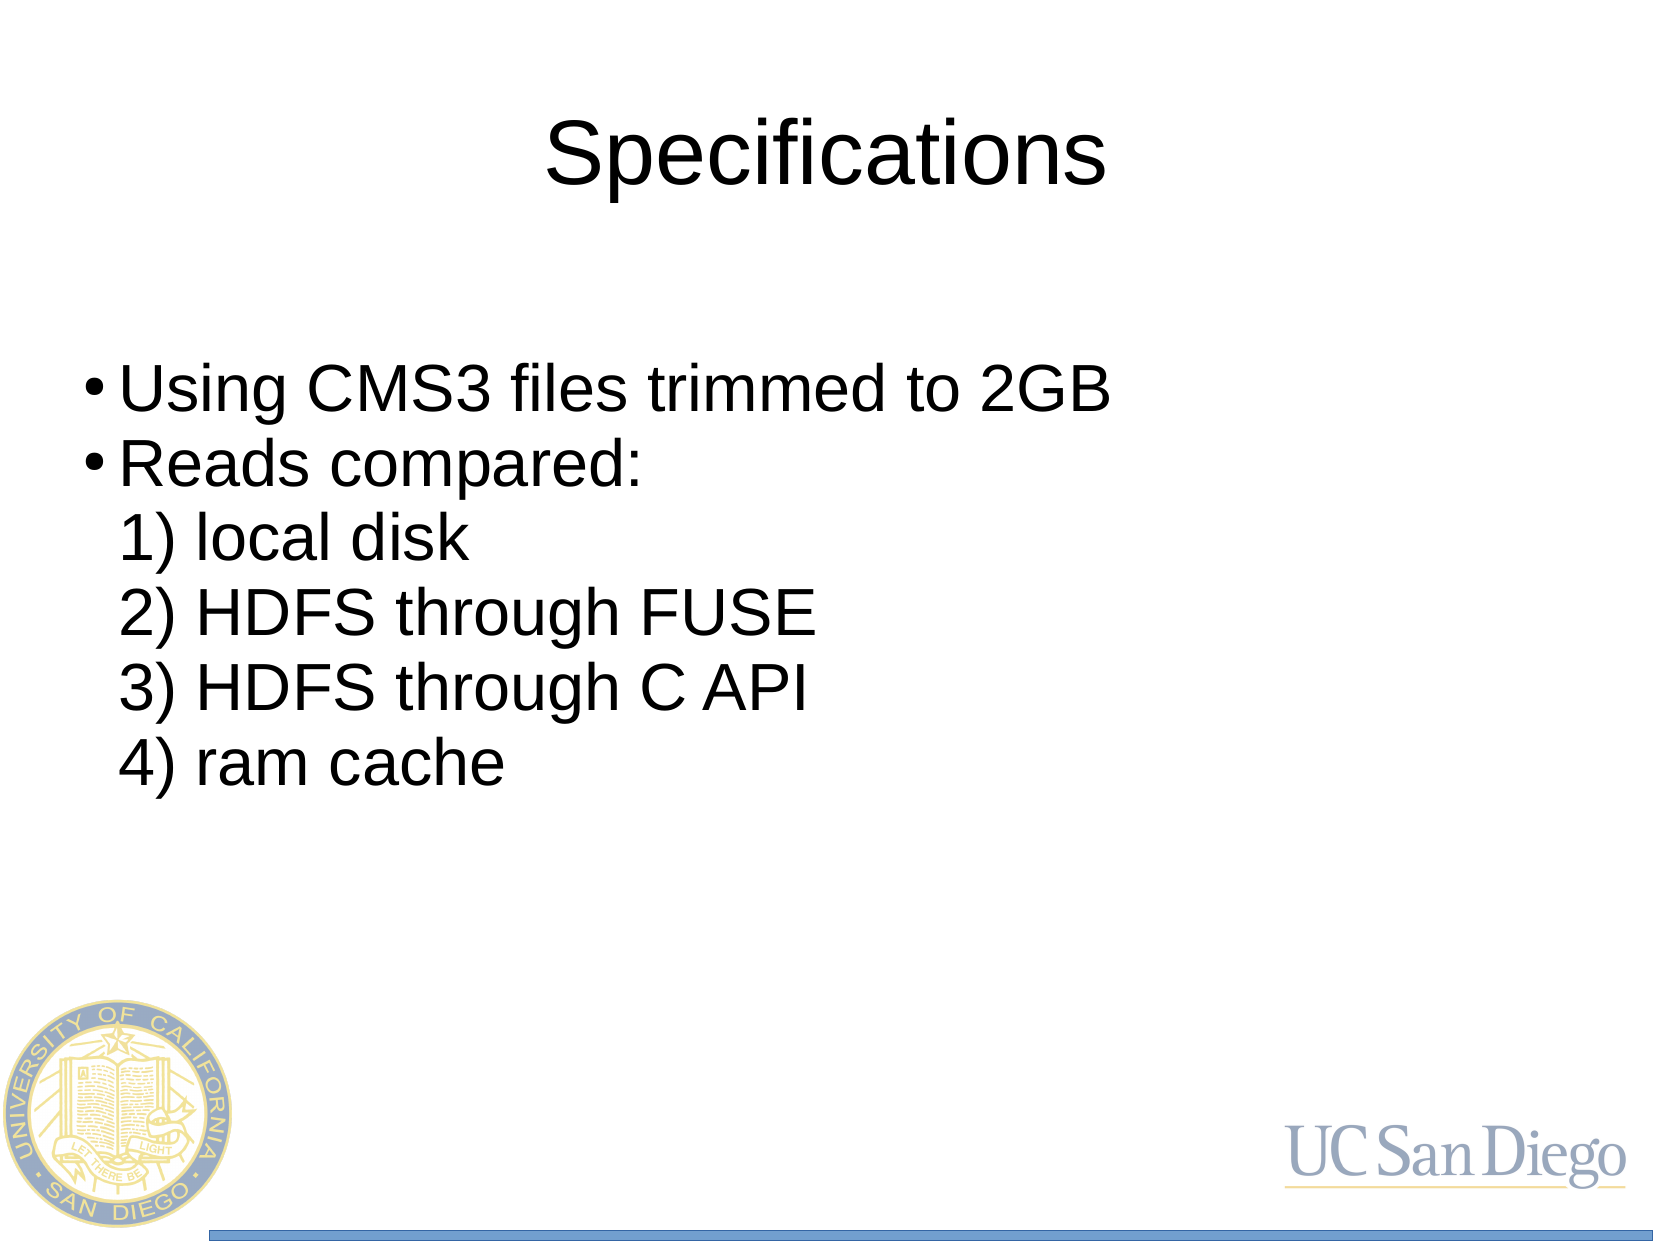

# Specifications
Using CMS3 files trimmed to 2GB
Reads compared:
 local disk
 HDFS through FUSE
 HDFS through C API
 ram cache